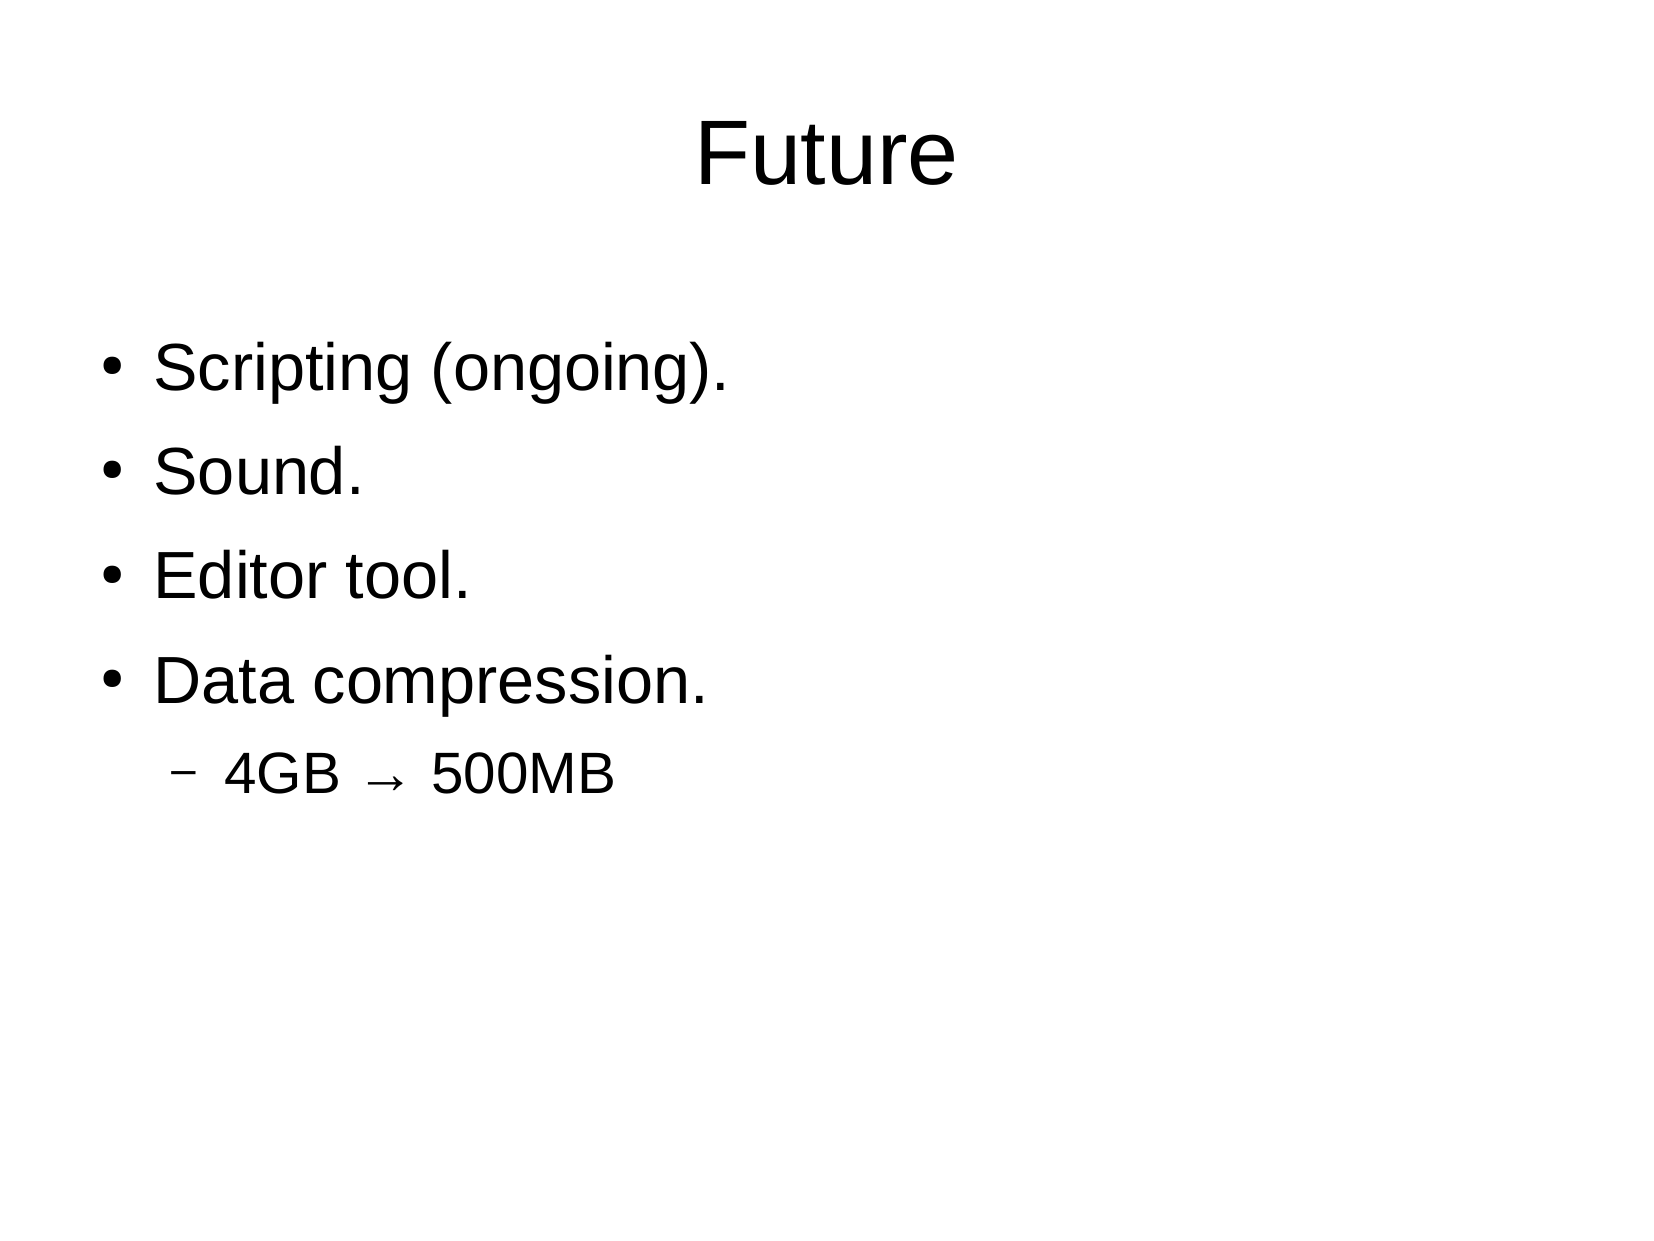

# Future
Scripting (ongoing).
Sound.
Editor tool.
Data compression.
4GB → 500MB